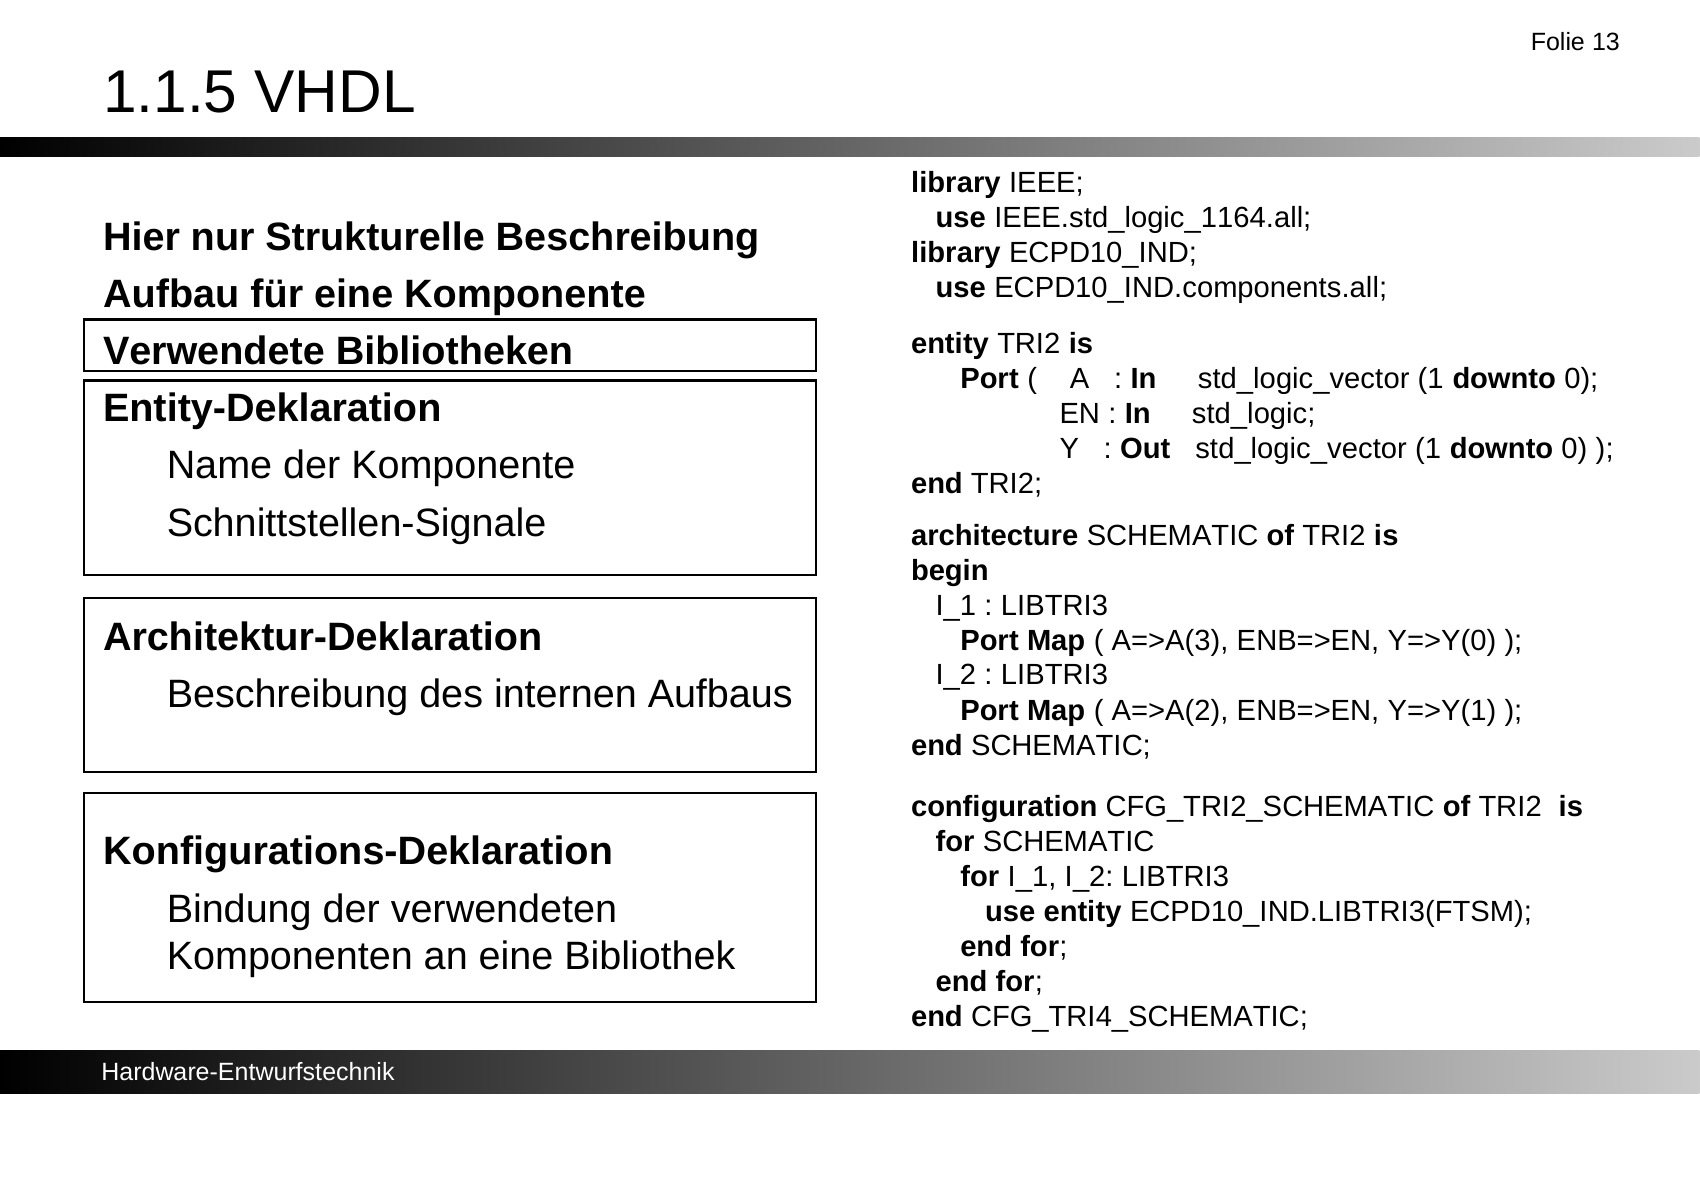

# 1.1.5 VHDL
library IEEE;
 use IEEE.std_logic_1164.all;
library ECPD10_IND;
 use ECPD10_IND.components.all;
entity TRI2 is
 Port ( A : In std_logic_vector (1 downto 0);
 EN : In std_logic;
 Y : Out std_logic_vector (1 downto 0) );
end TRI2;
architecture SCHEMATIC of TRI2 is
begin
 I_1 : LIBTRI3
 Port Map ( A=>A(3), ENB=>EN, Y=>Y(0) );
 I_2 : LIBTRI3
 Port Map ( A=>A(2), ENB=>EN, Y=>Y(1) );
end SCHEMATIC;
configuration CFG_TRI2_SCHEMATIC of TRI2 is
 for SCHEMATIC
 for I_1, I_2: LIBTRI3
 use entity ECPD10_IND.LIBTRI3(FTSM);
 end for;
 end for;
end CFG_TRI4_SCHEMATIC;
Hier nur Strukturelle Beschreibung
Aufbau für eine Komponente
Verwendete Bibliotheken
Entity-Deklaration
Name der Komponente
Schnittstellen-Signale
Architektur-Deklaration
Beschreibung des internen Aufbaus
Konfigurations-Deklaration
Bindung der verwendeten
Komponenten an eine Bibliothek